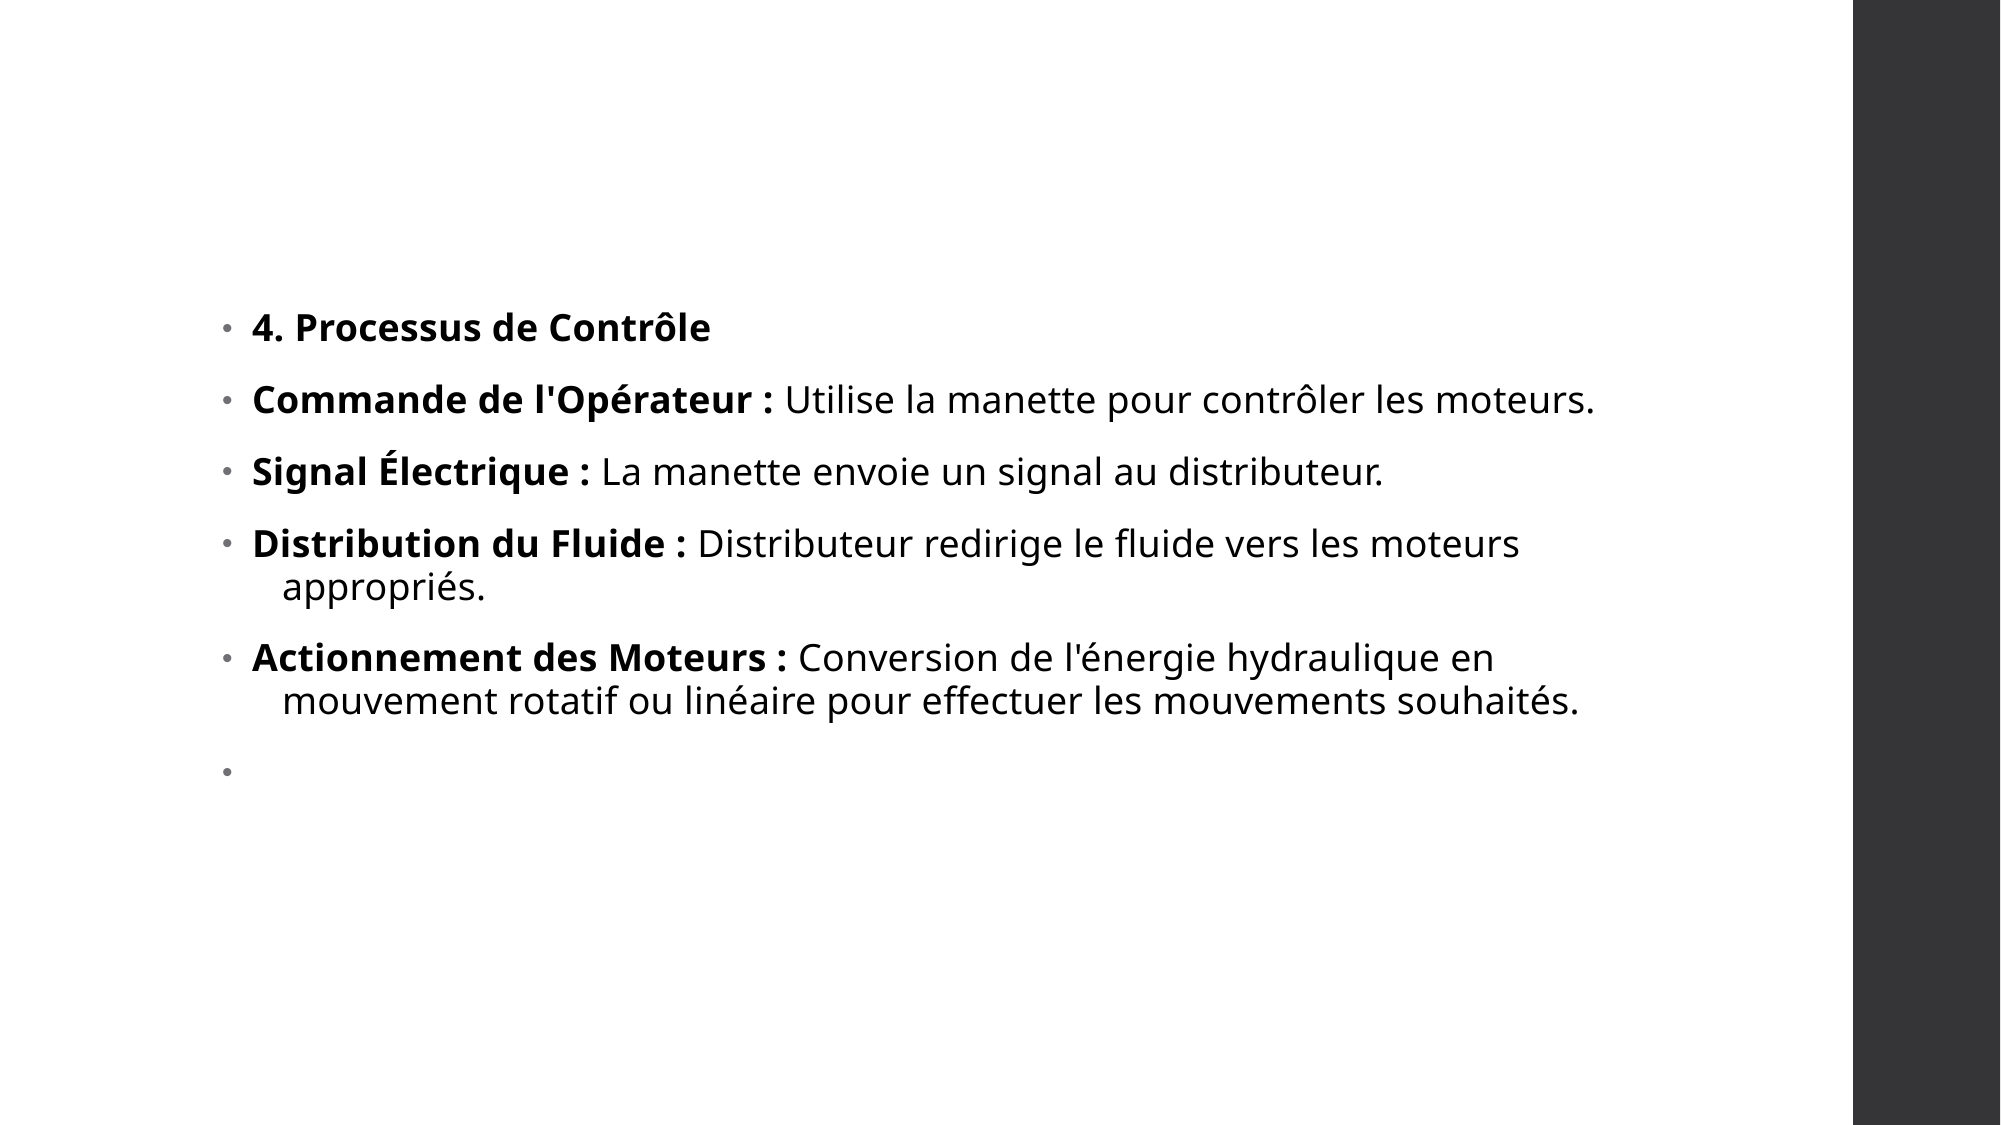

#
4. Processus de Contrôle
Commande de l'Opérateur : Utilise la manette pour contrôler les moteurs.
Signal Électrique : La manette envoie un signal au distributeur.
Distribution du Fluide : Distributeur redirige le fluide vers les moteurs appropriés.
Actionnement des Moteurs : Conversion de l'énergie hydraulique en mouvement rotatif ou linéaire pour effectuer les mouvements souhaités.